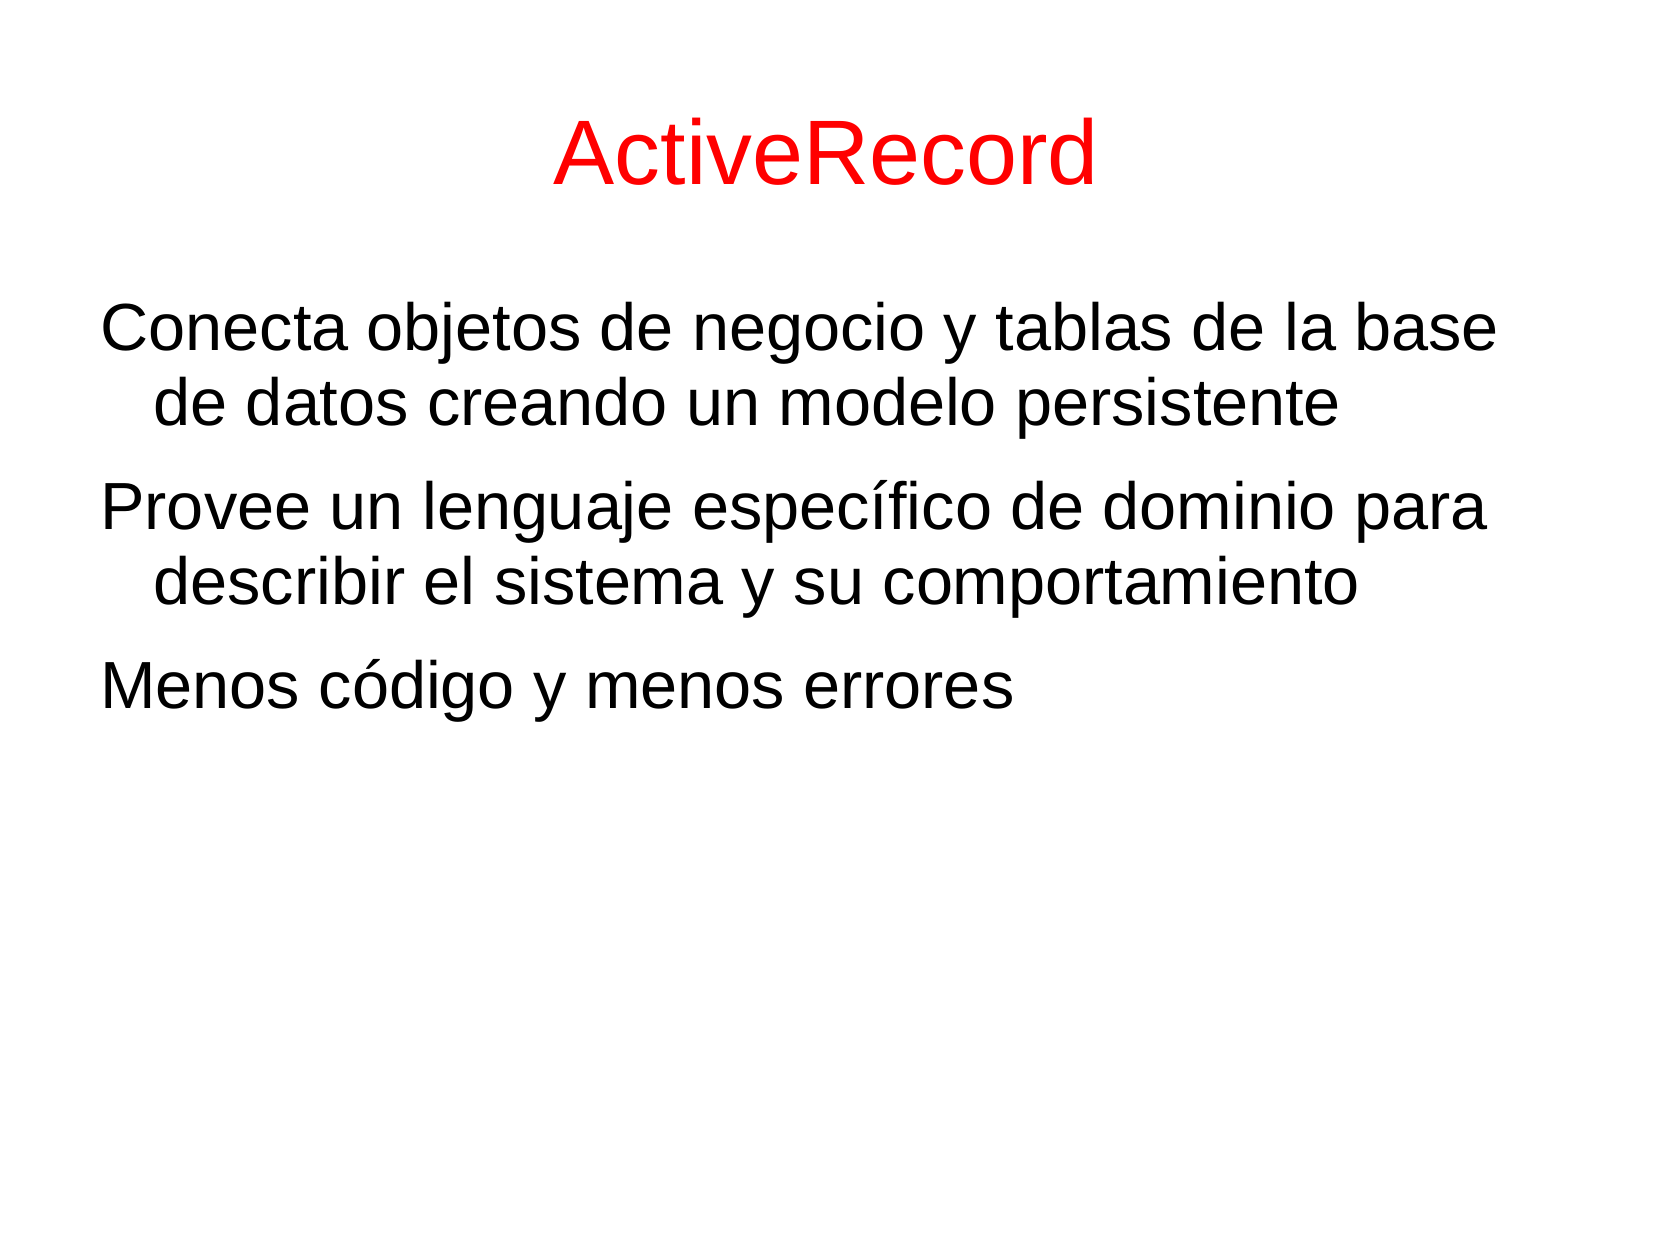

# ActiveRecord
Conecta objetos de negocio y tablas de la base de datos creando un modelo persistente
Provee un lenguaje específico de dominio para describir el sistema y su comportamiento
Menos código y menos errores